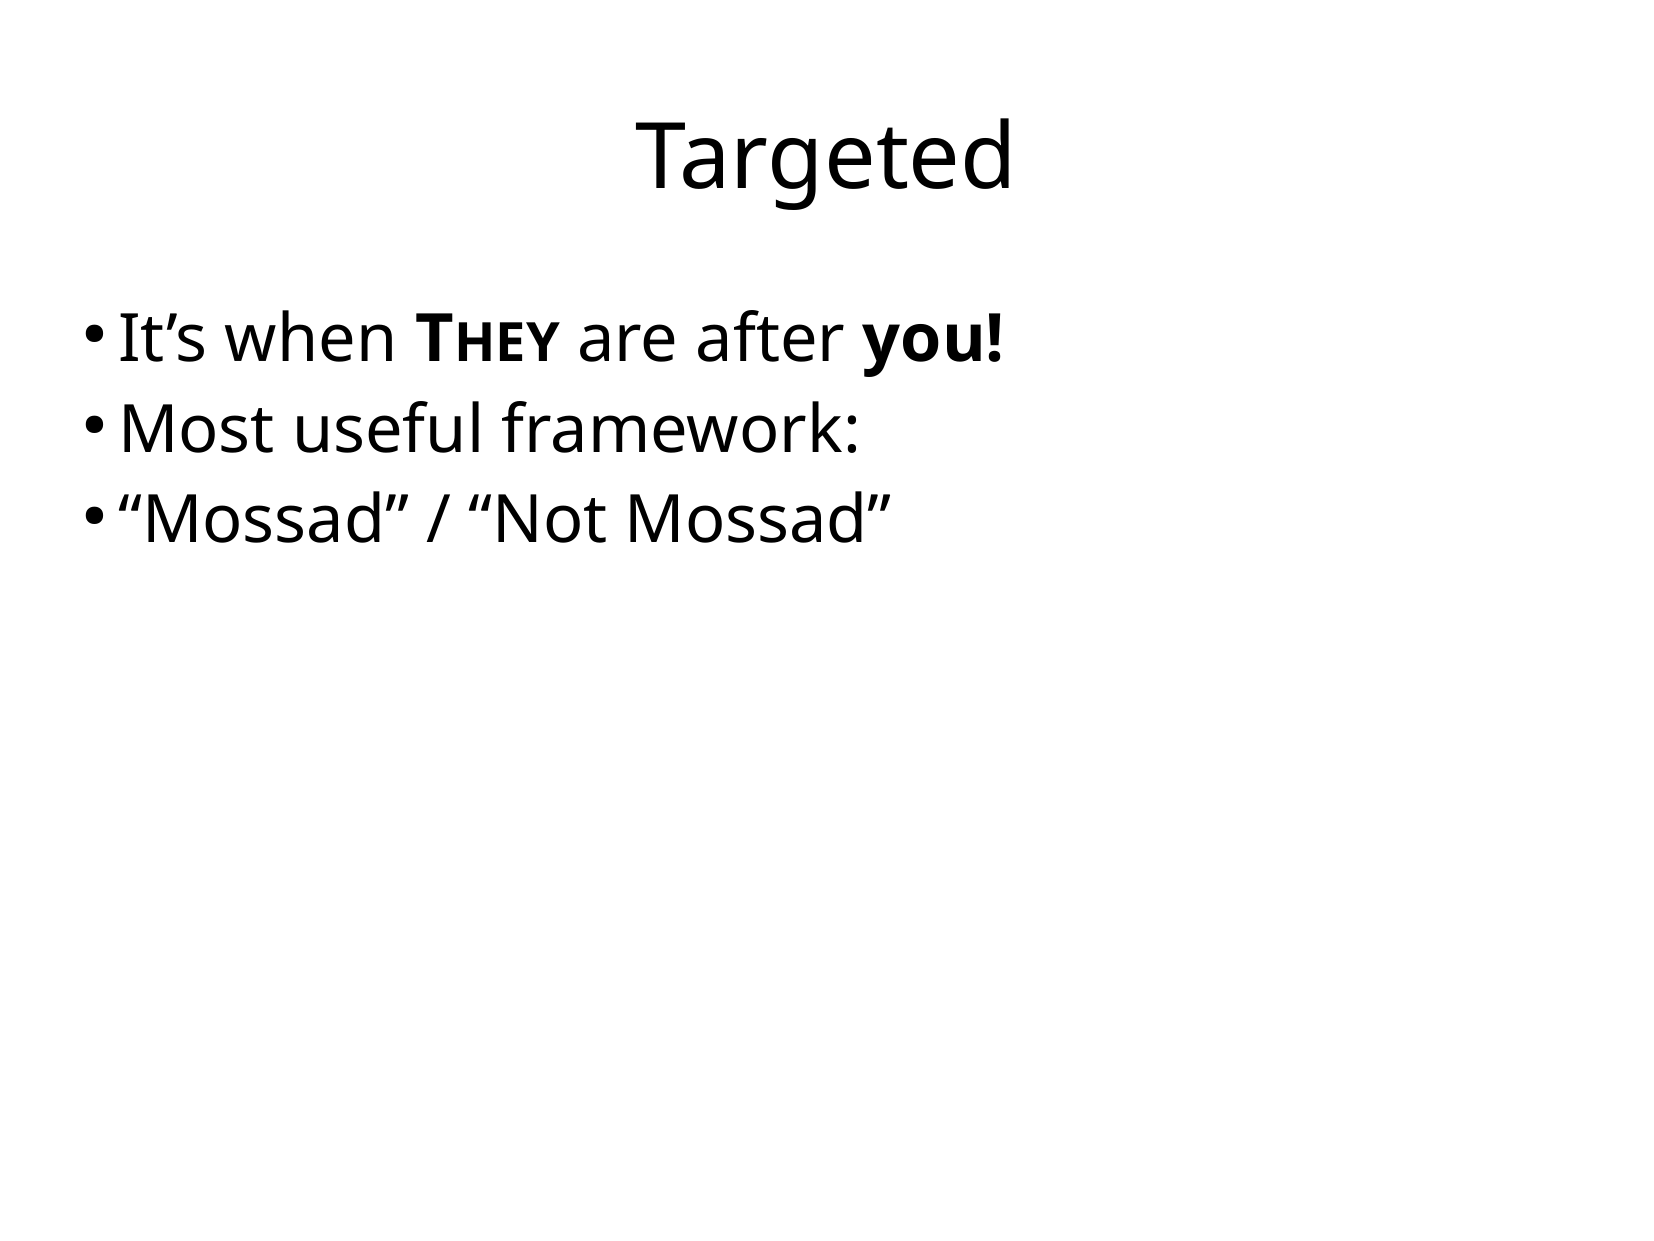

# Targeted
It’s when THEY are after you!
Most useful framework:
“Mossad” / “Not Mossad”